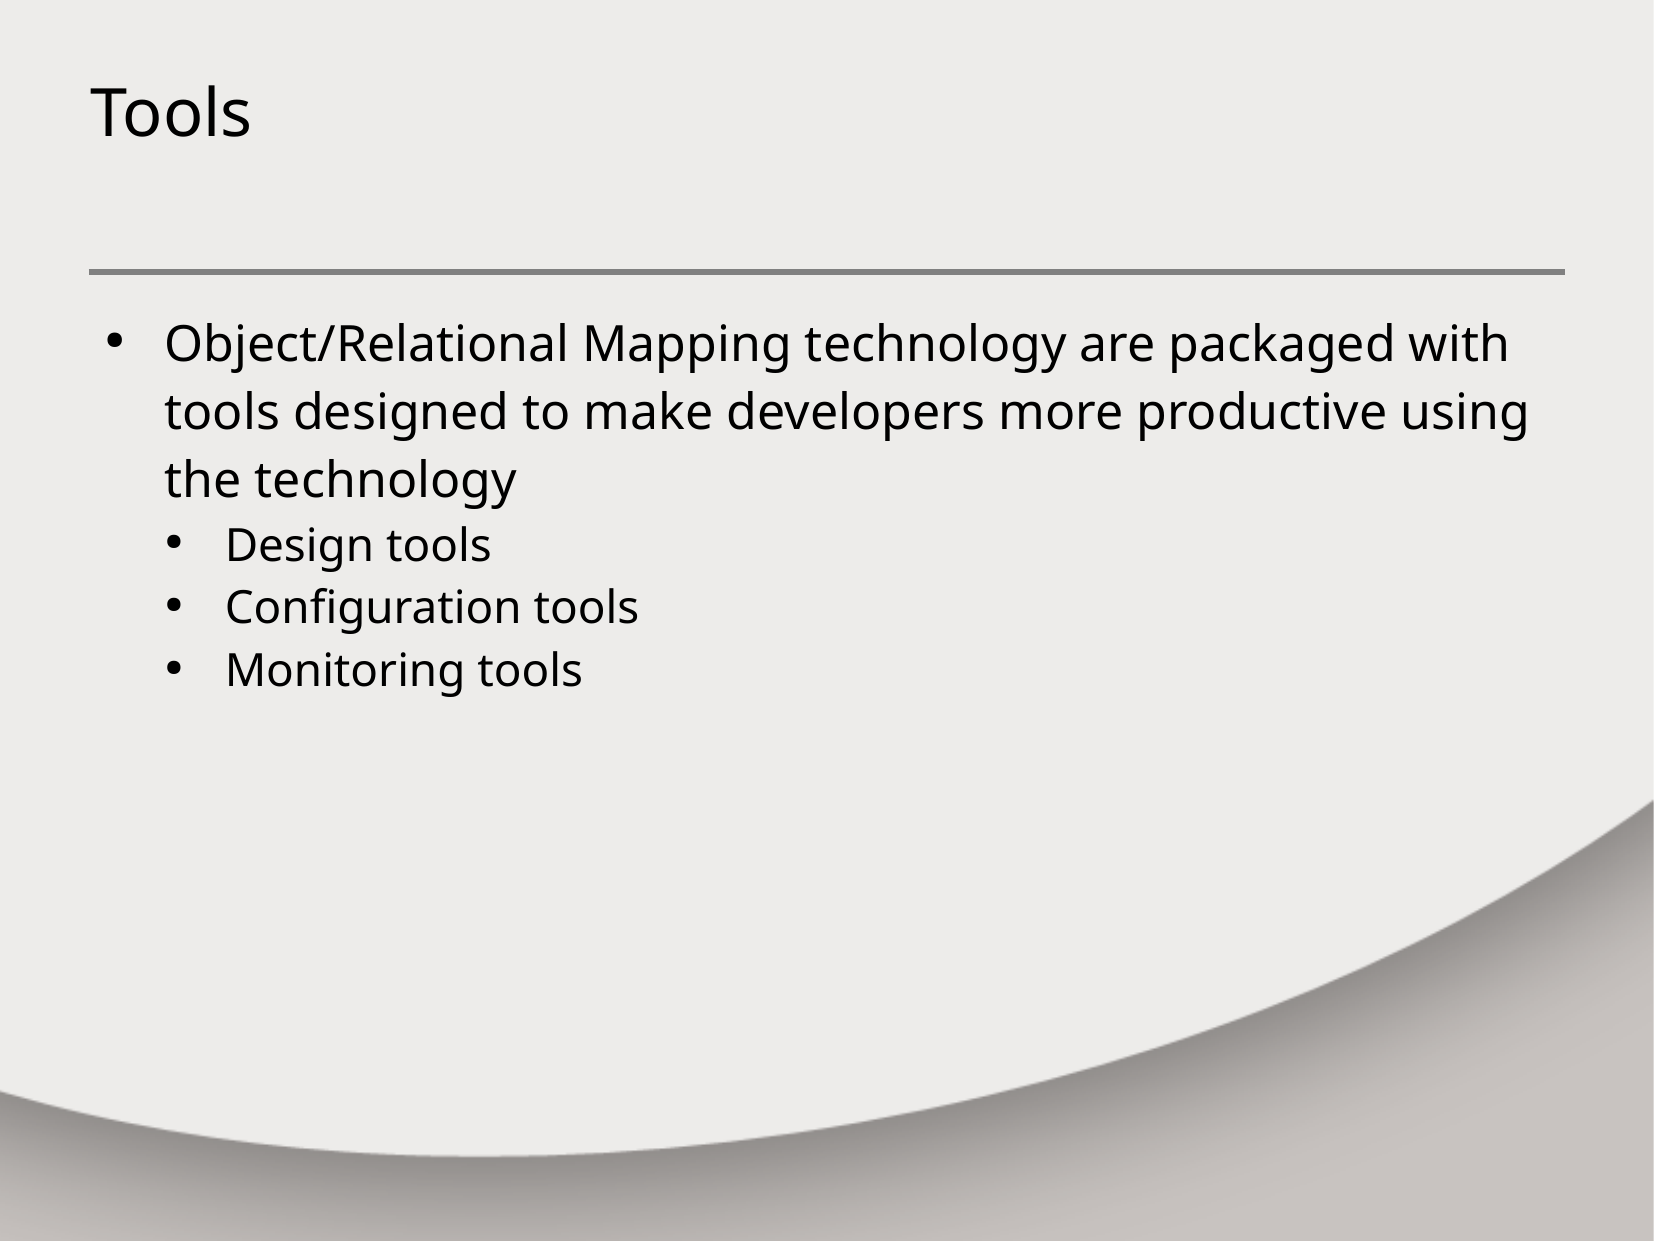

# Tools
Object/Relational Mapping technology are packaged with tools designed to make developers more productive using the technology
Design tools
Configuration tools
Monitoring tools